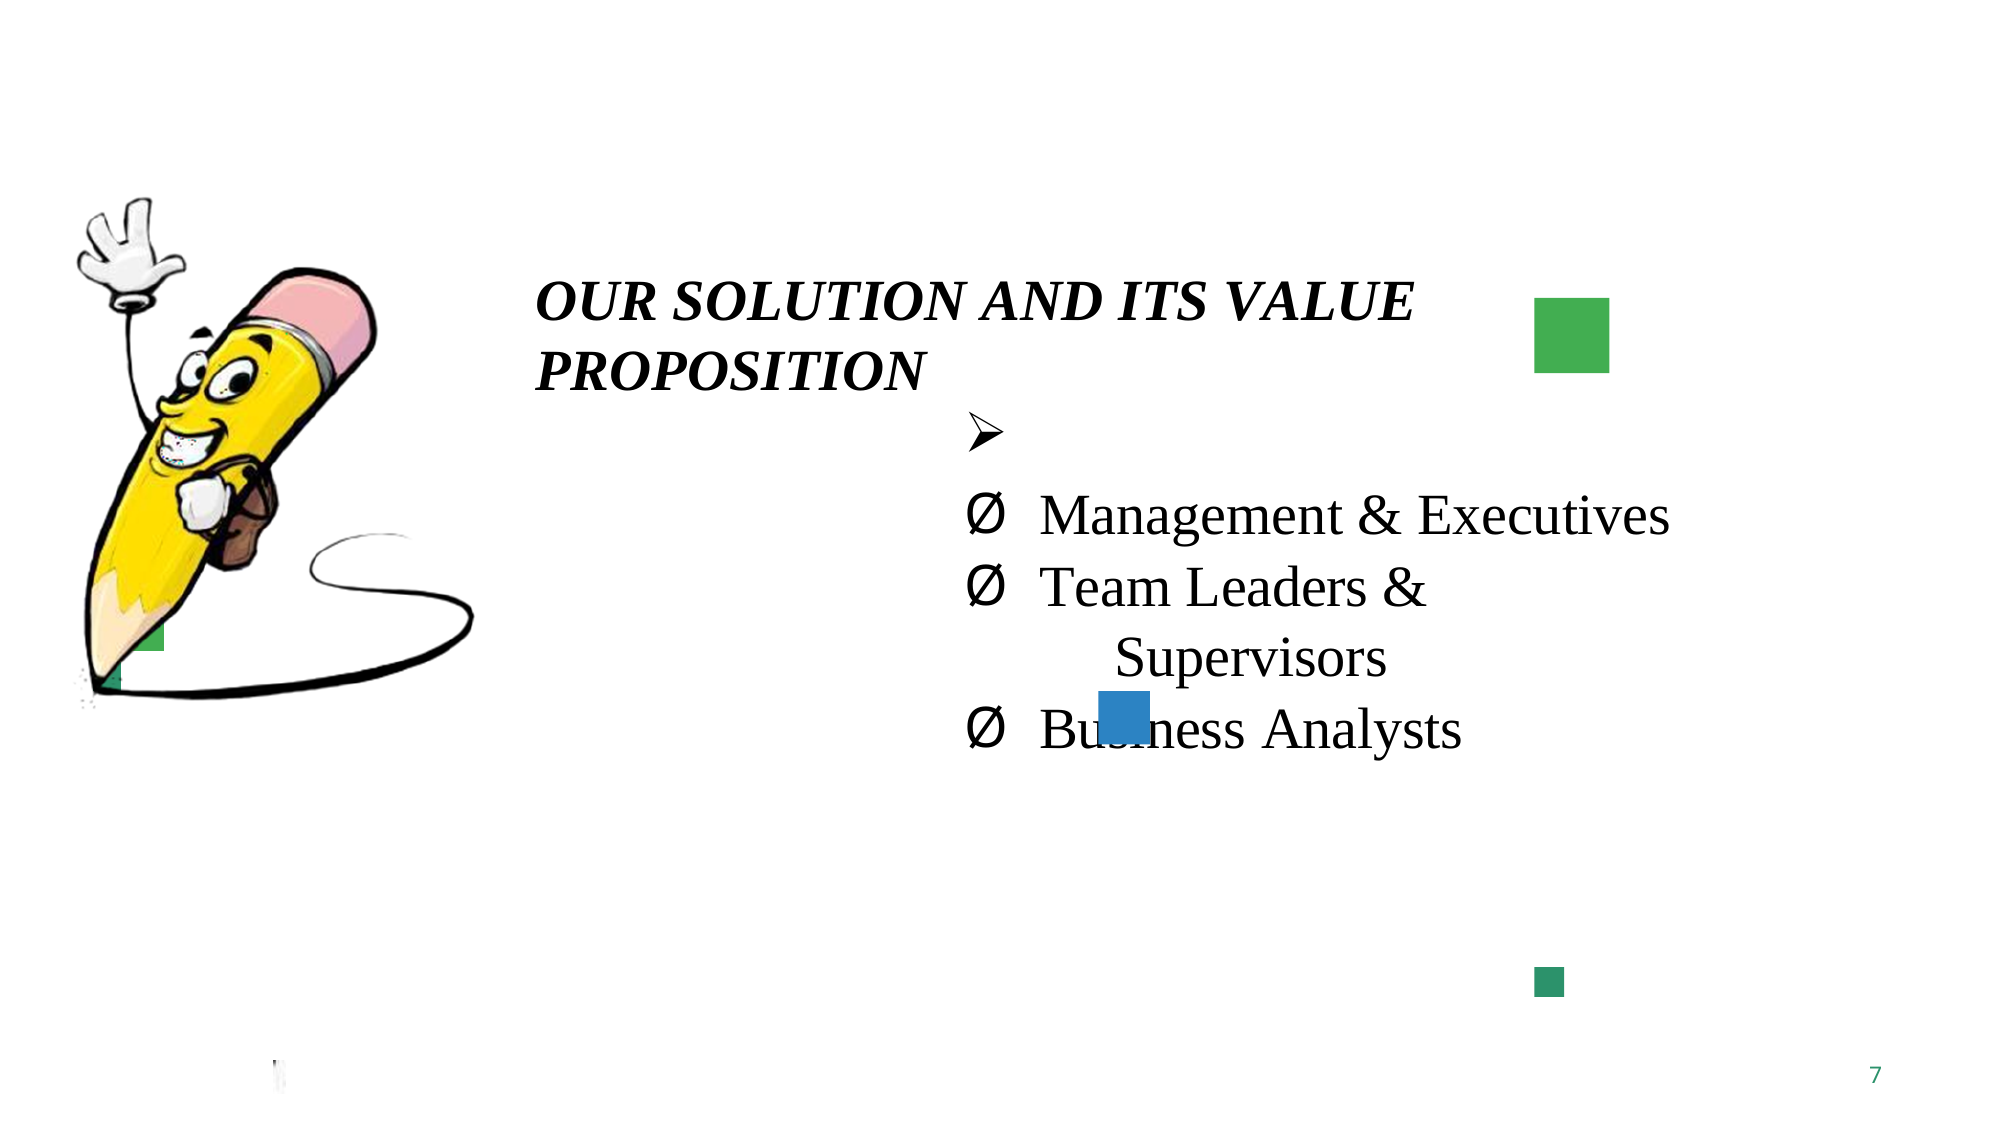

OUR SOLUTION AND ITS VALUE PROPOSITION
Management & Executives
Team Leaders & Supervisors
Business Analysts